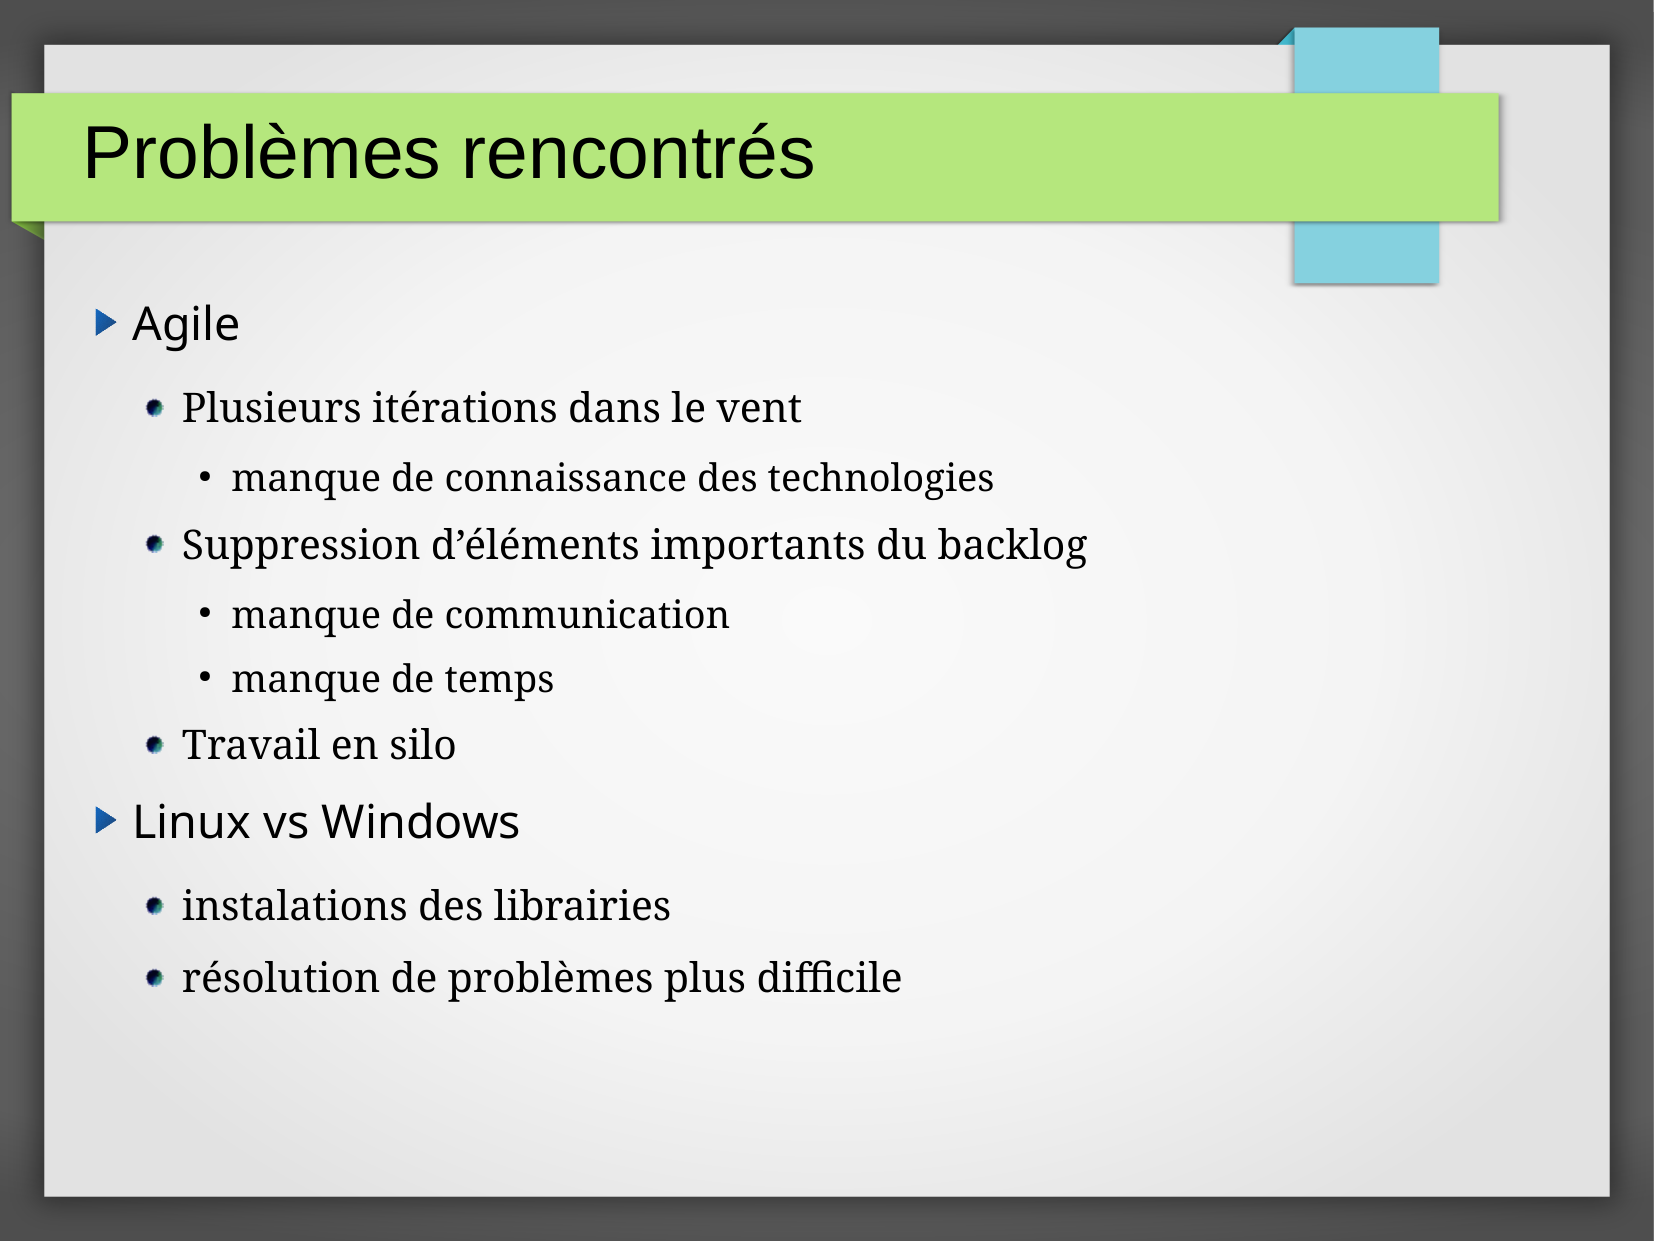

# Problèmes rencontrés
Agile
Plusieurs itérations dans le vent
manque de connaissance des technologies
Suppression d’éléments importants du backlog
manque de communication
manque de temps
Travail en silo
Linux vs Windows
instalations des librairies
résolution de problèmes plus difficile